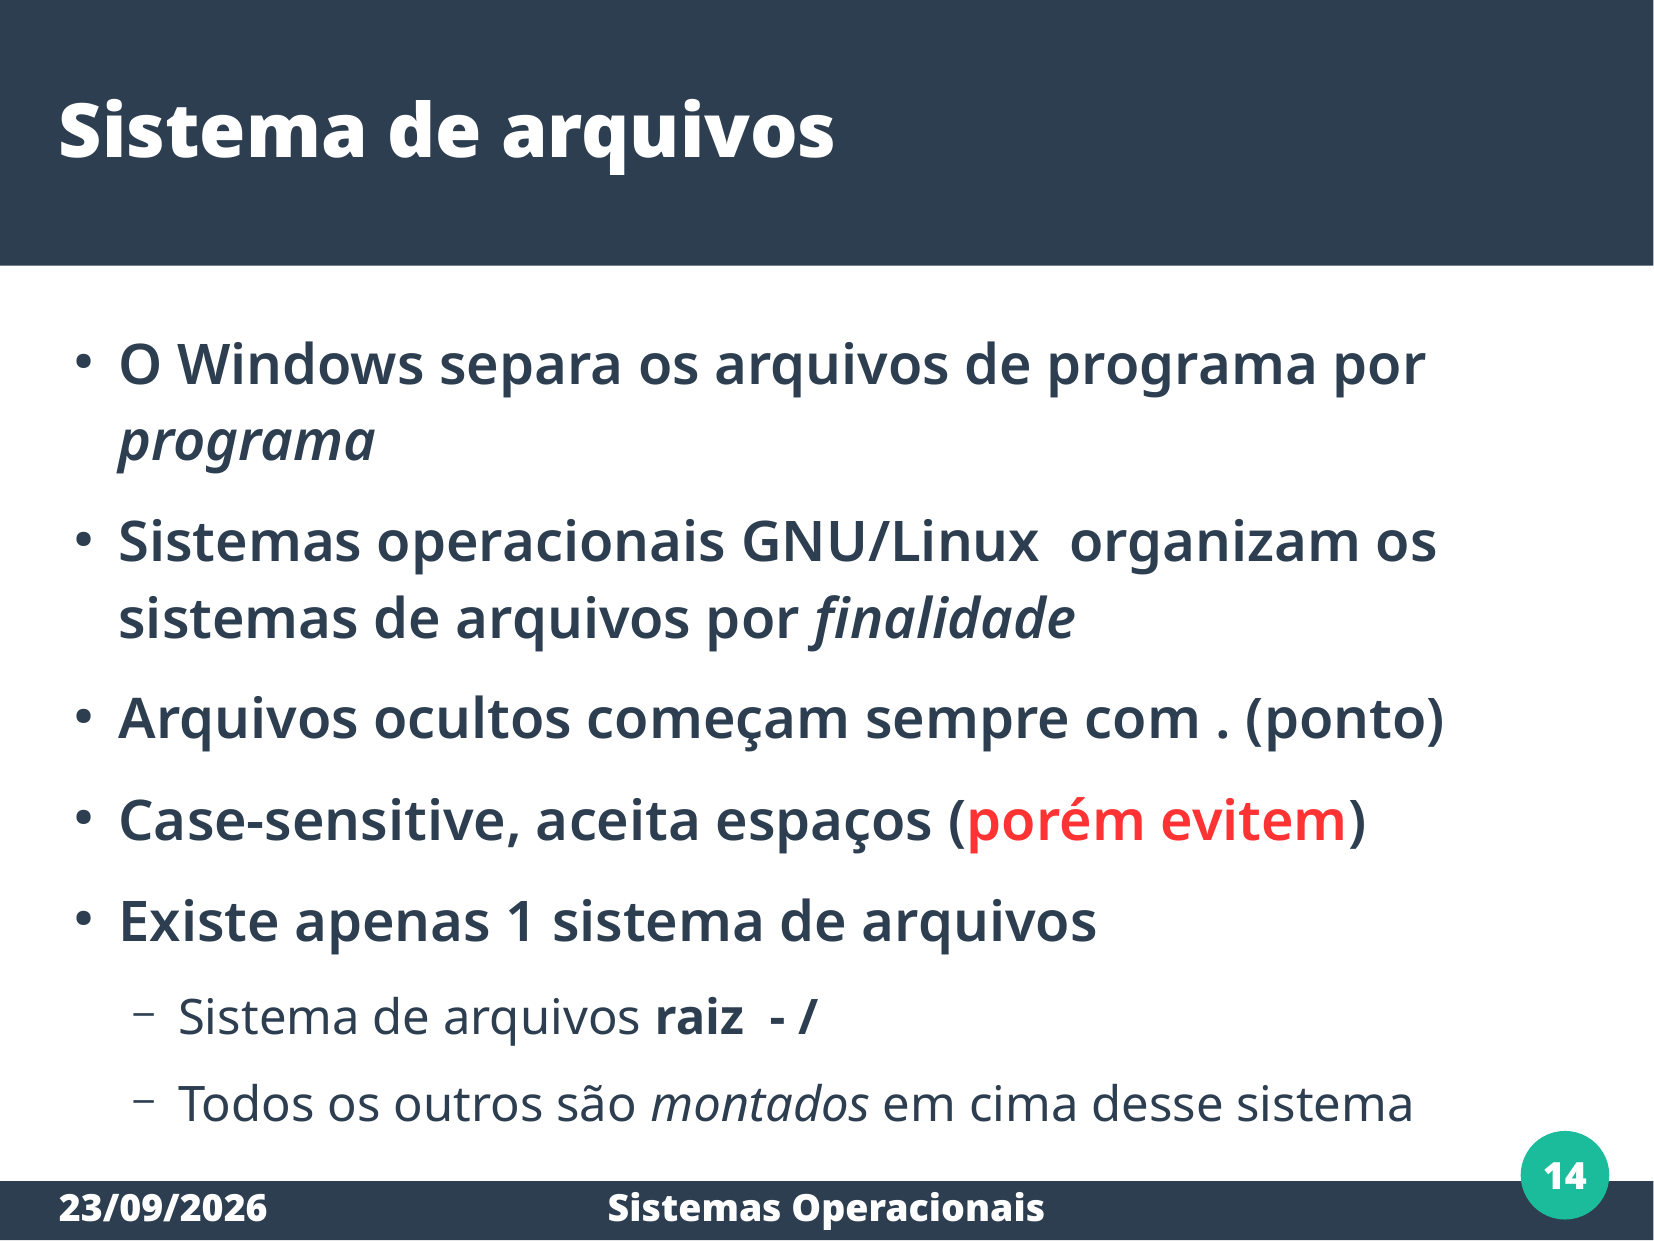

# Sistema de arquivos
O Windows separa os arquivos de programa por programa
Sistemas operacionais GNU/Linux organizam os sistemas de arquivos por finalidade
Arquivos ocultos começam sempre com . (ponto)
Case-sensitive, aceita espaços (porém evitem)
Existe apenas 1 sistema de arquivos
Sistema de arquivos raiz - /
Todos os outros são montados em cima desse sistema
14
Sistemas Operacionais